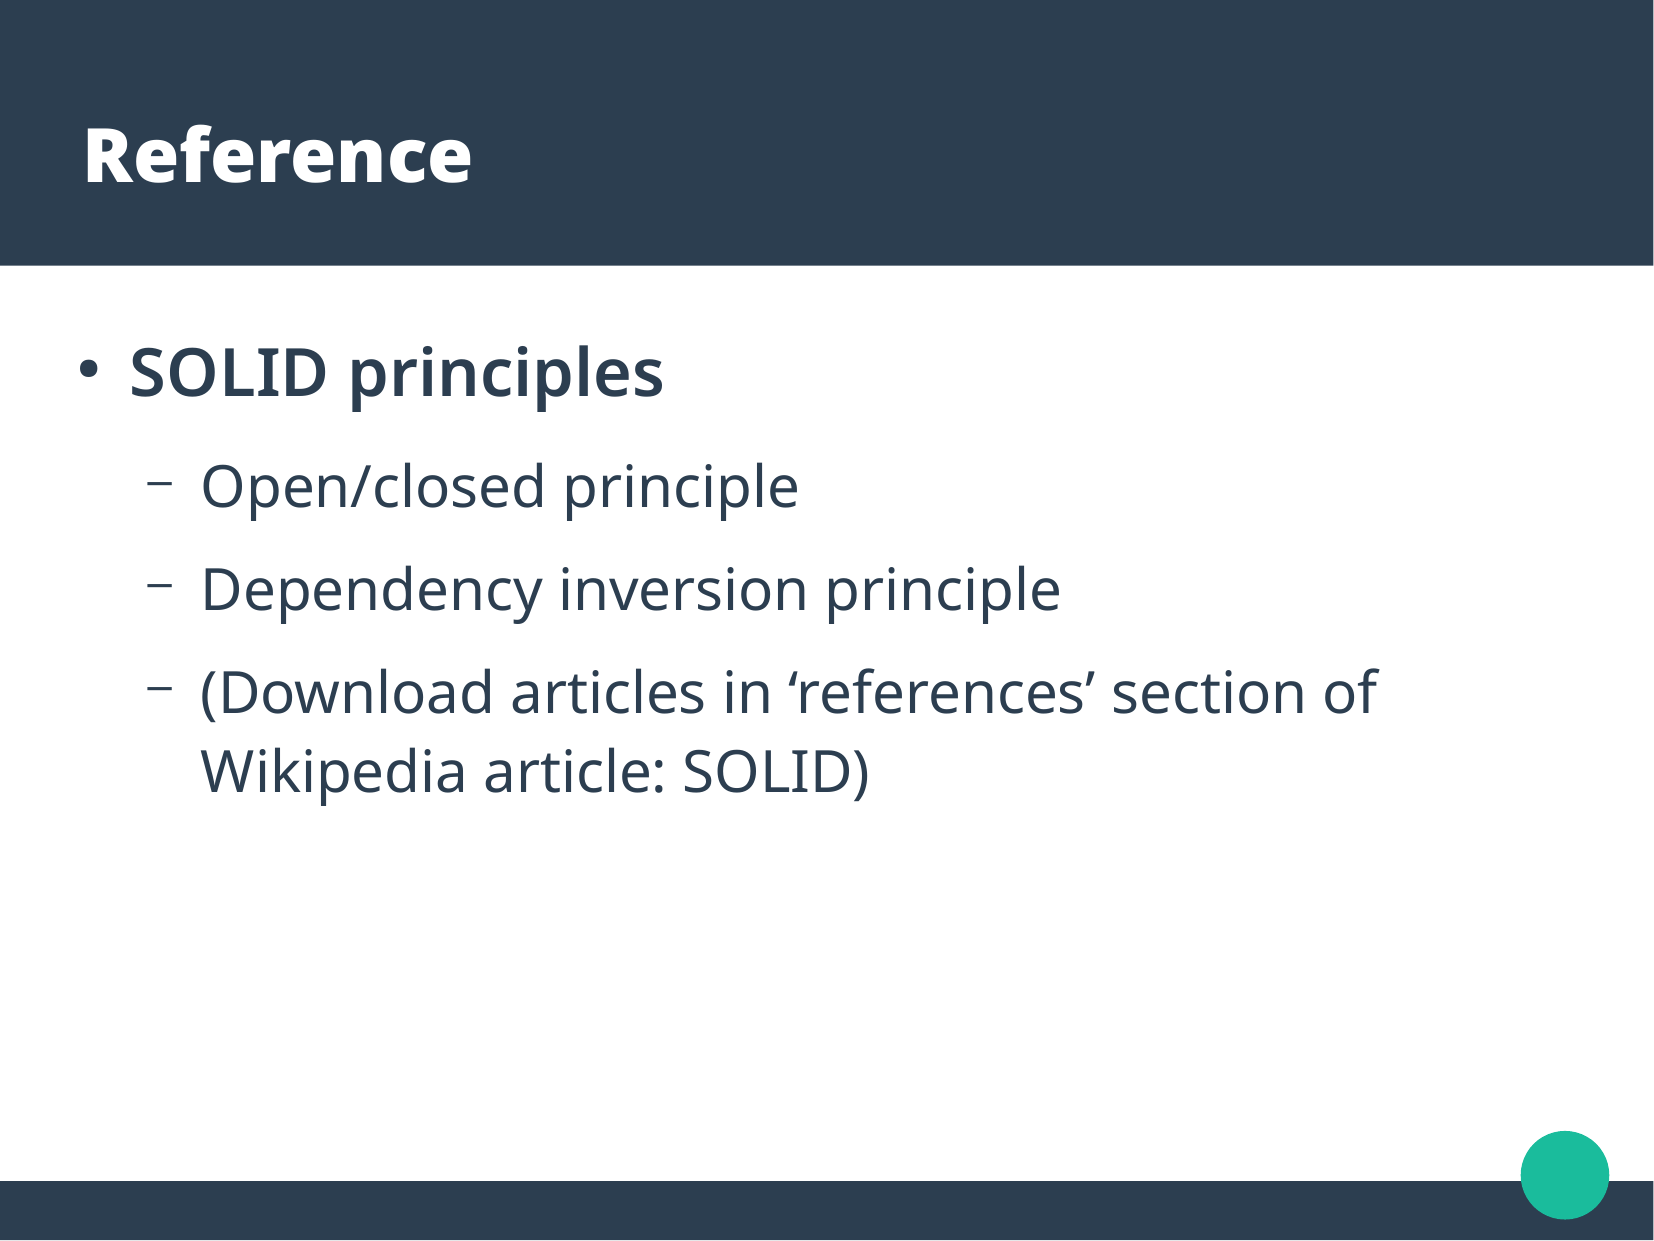

# Reference
SOLID principles
Open/closed principle
Dependency inversion principle
(Download articles in ‘references’ section of Wikipedia article: SOLID)